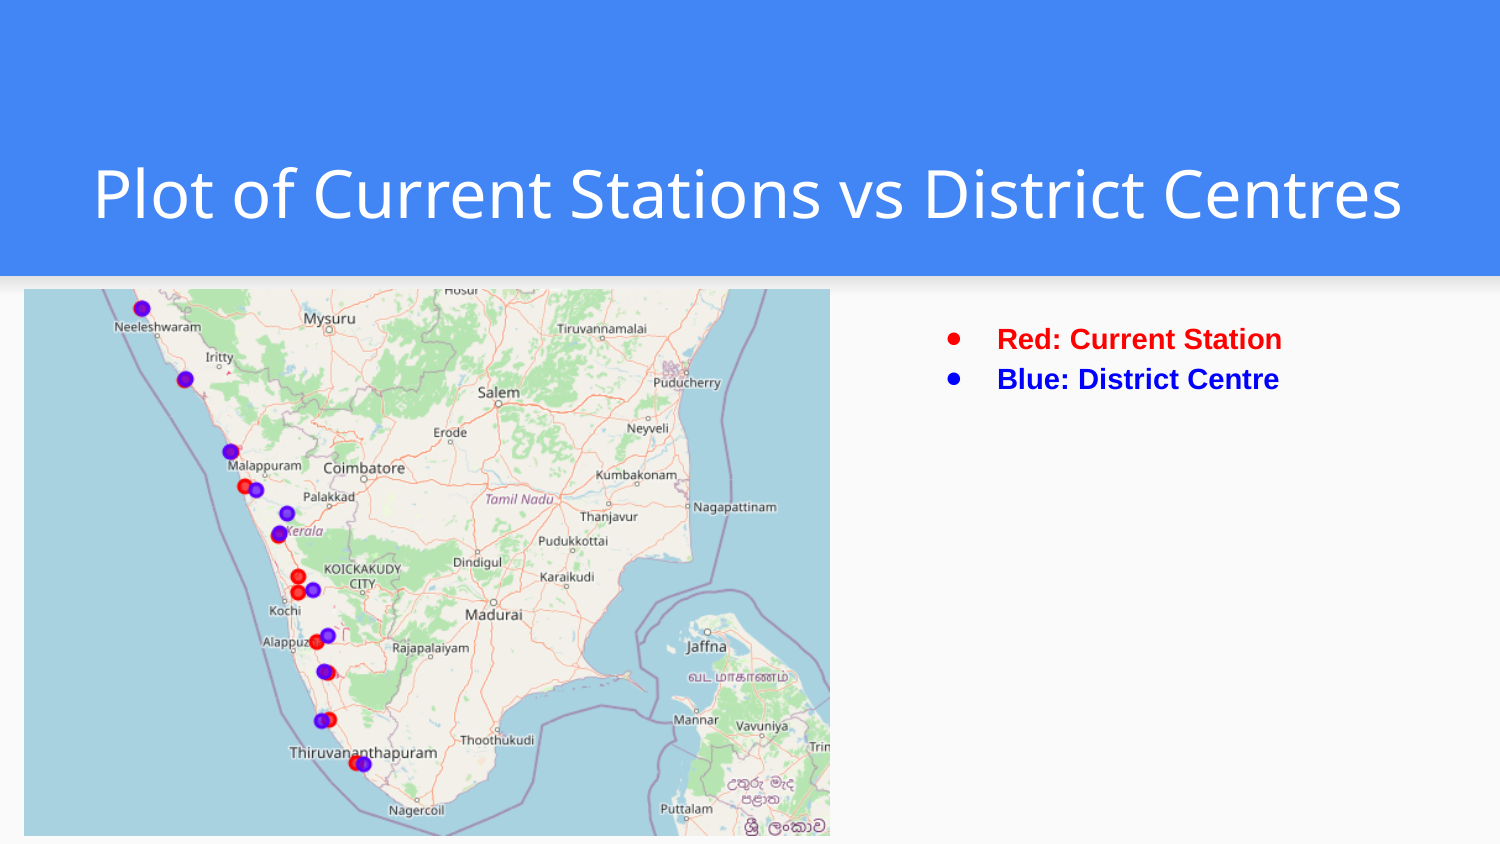

# Plot of Current Stations vs District Centres
Red: Current Station
Blue: District Centre